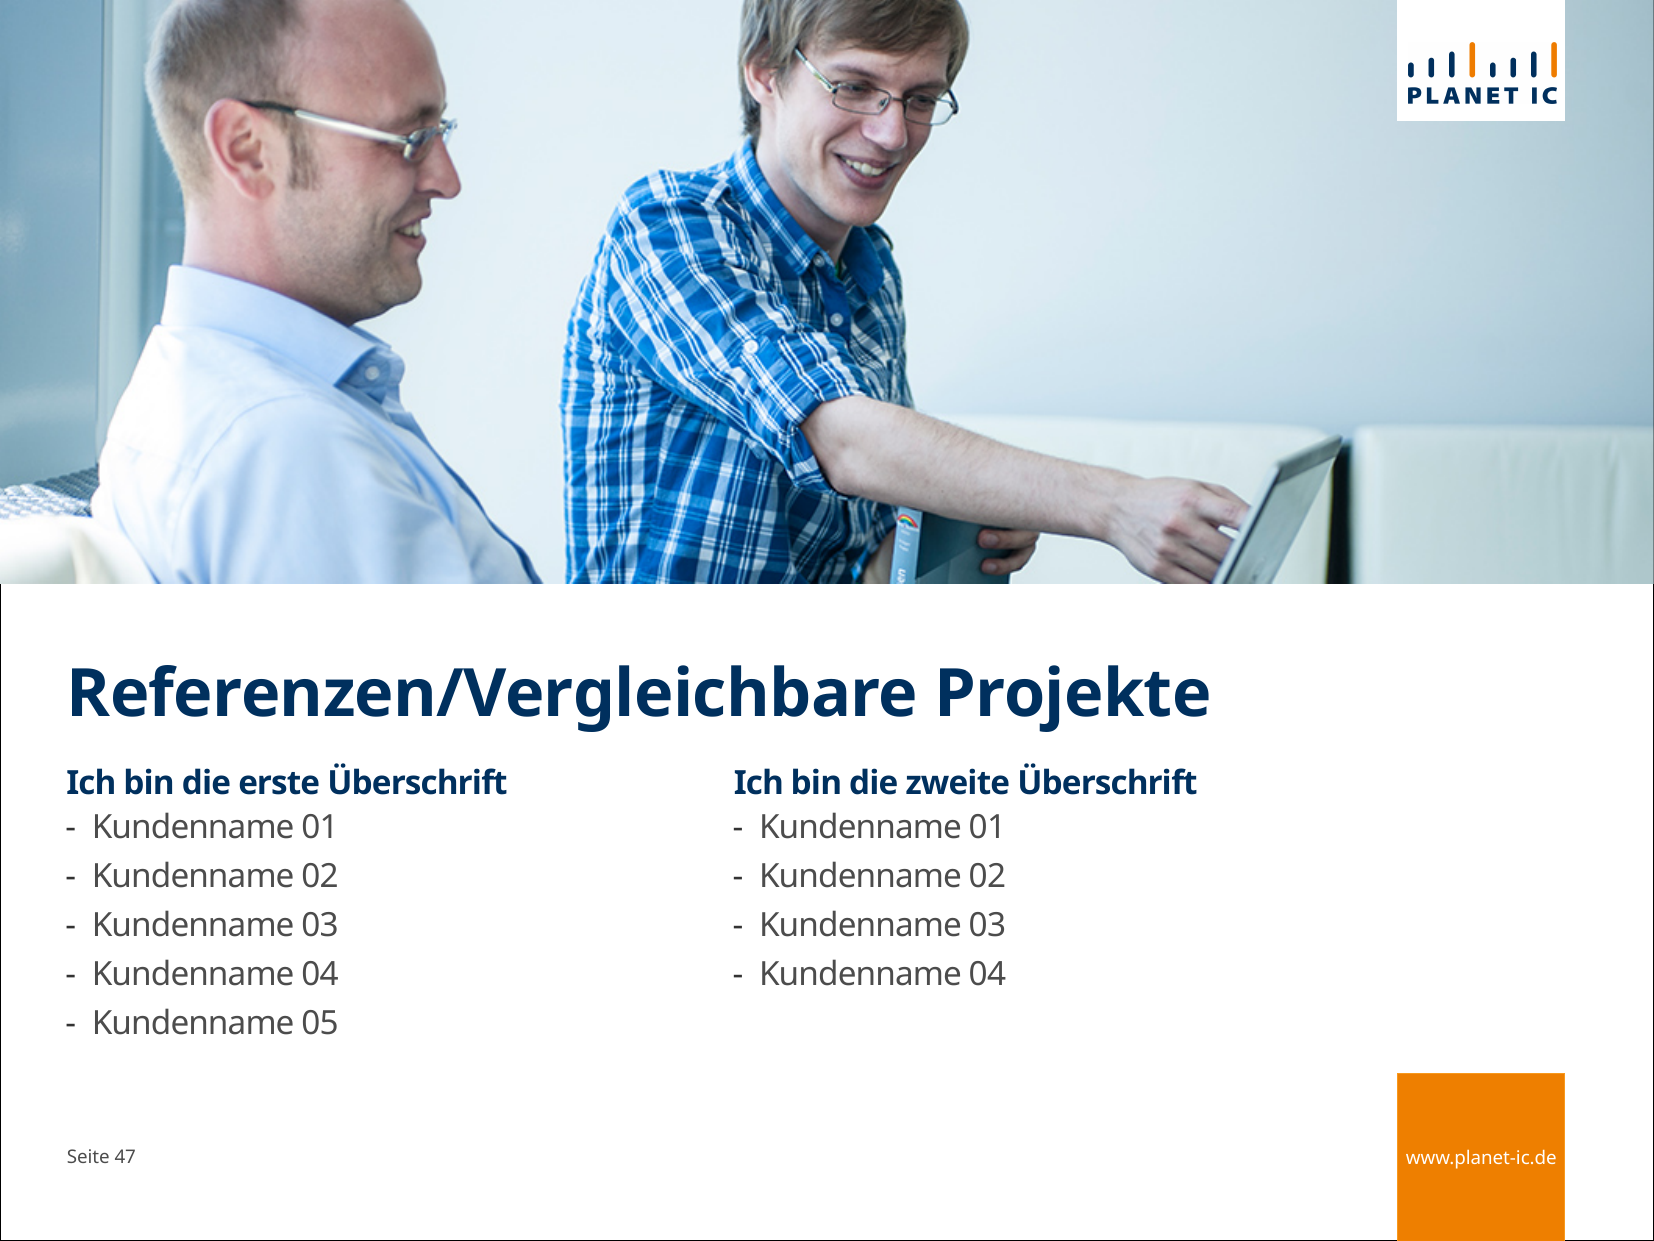

Ich bin die erste Überschrift
Ich bin die zweite Überschrift
Kundenname 01
Kundenname 02
Kundenname 03
Kundenname 04
Kundenname 05
Kundenname 01
Kundenname 02
Kundenname 03
Kundenname 04